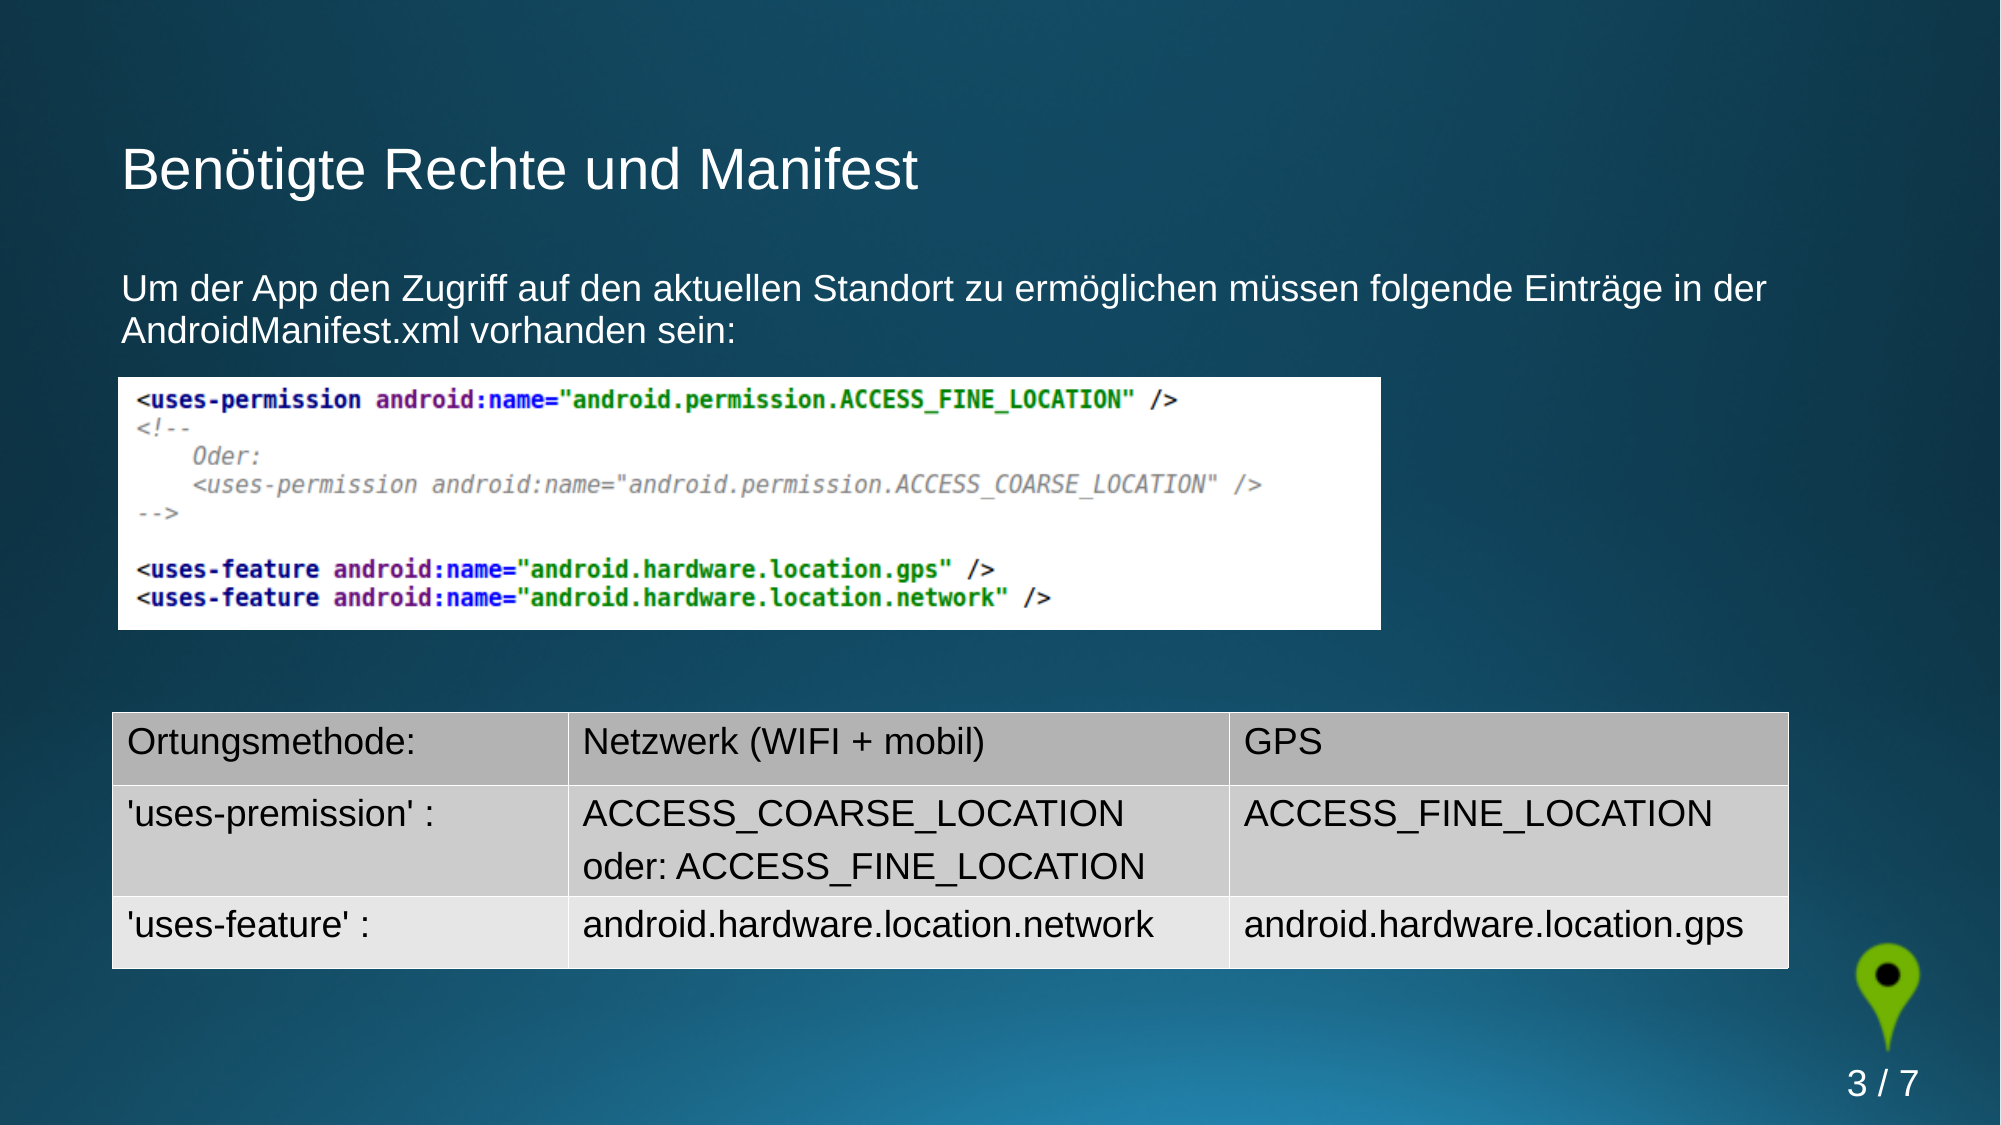

Benötigte Rechte und Manifest
Um der App den Zugriff auf den aktuellen Standort zu ermöglichen müssen folgende Einträge in der AndroidManifest.xml vorhanden sein:
| Ortungsmethode: | Netzwerk (WIFI + mobil) | GPS |
| --- | --- | --- |
| 'uses-premission' : | ACCESS\_COARSE\_LOCATION oder: ACCESS\_FINE\_LOCATION | ACCESS\_FINE\_LOCATION |
| 'uses-feature' : | android.hardware.location.network | android.hardware.location.gps |